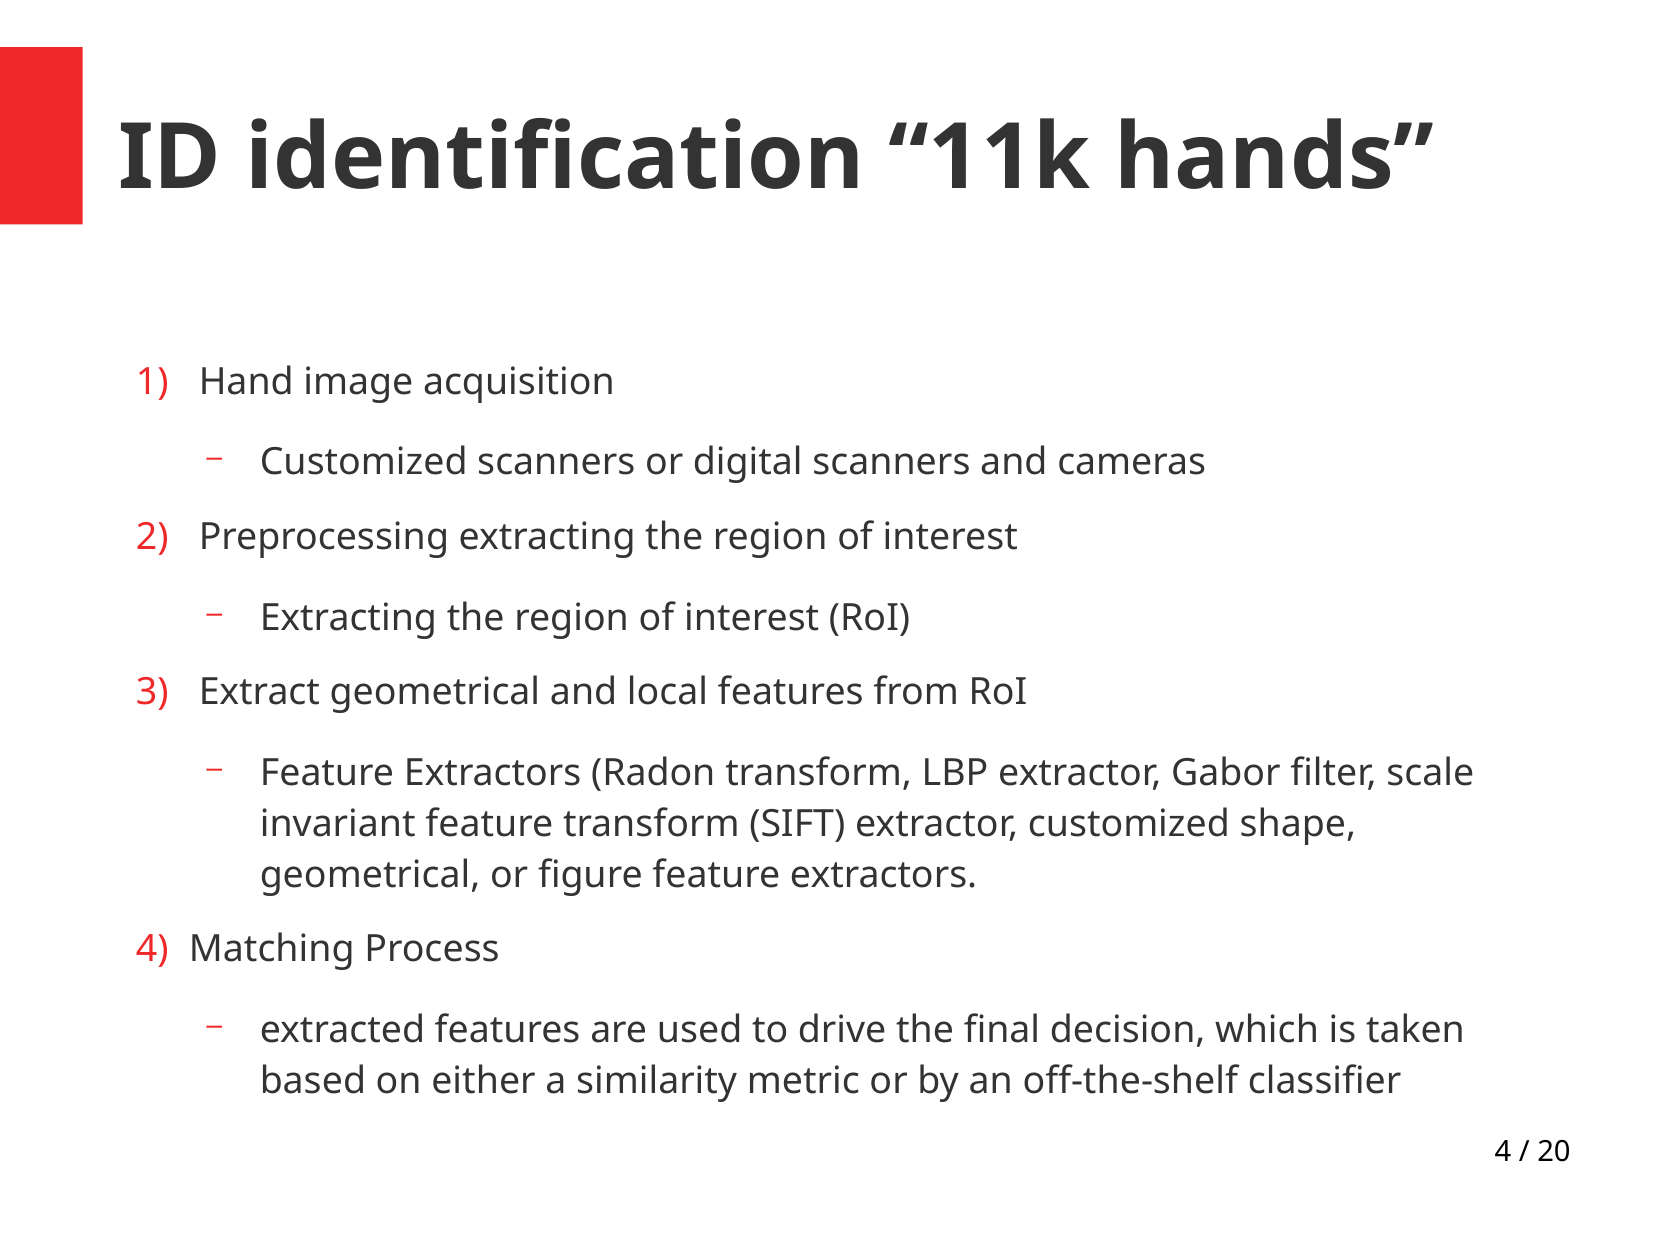

# ID identification “11k hands”
 Hand image acquisition
Customized scanners or digital scanners and cameras
 Preprocessing extracting the region of interest
Extracting the region of interest (RoI)
 Extract geometrical and local features from RoI
Feature Extractors (Radon transform, LBP extractor, Gabor filter, scale invariant feature transform (SIFT) extractor, customized shape, geometrical, or figure feature extractors.
Matching Process
extracted features are used to drive the final decision, which is taken based on either a similarity metric or by an off-the-shelf classifier
4